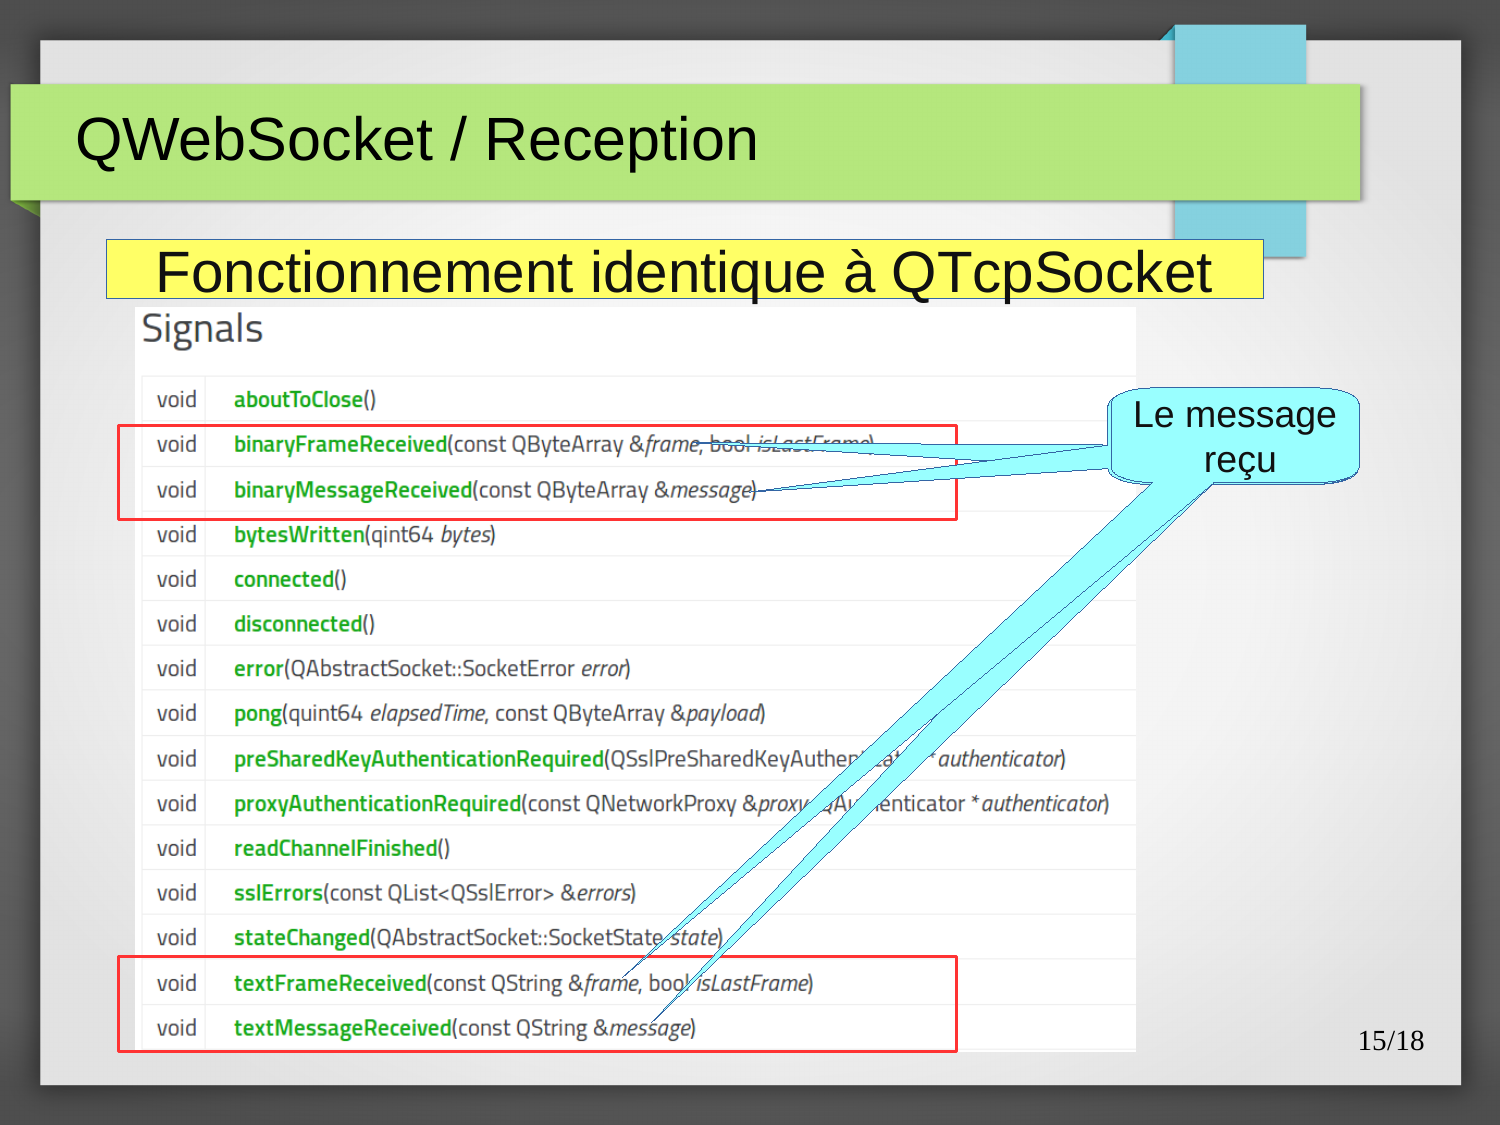

# QWebSocket / Reception
Fonctionnement identique à QTcpSocket
Le message
 reçu
Le message
 reçu
Le message
 reçu
Le message
 reçu
15